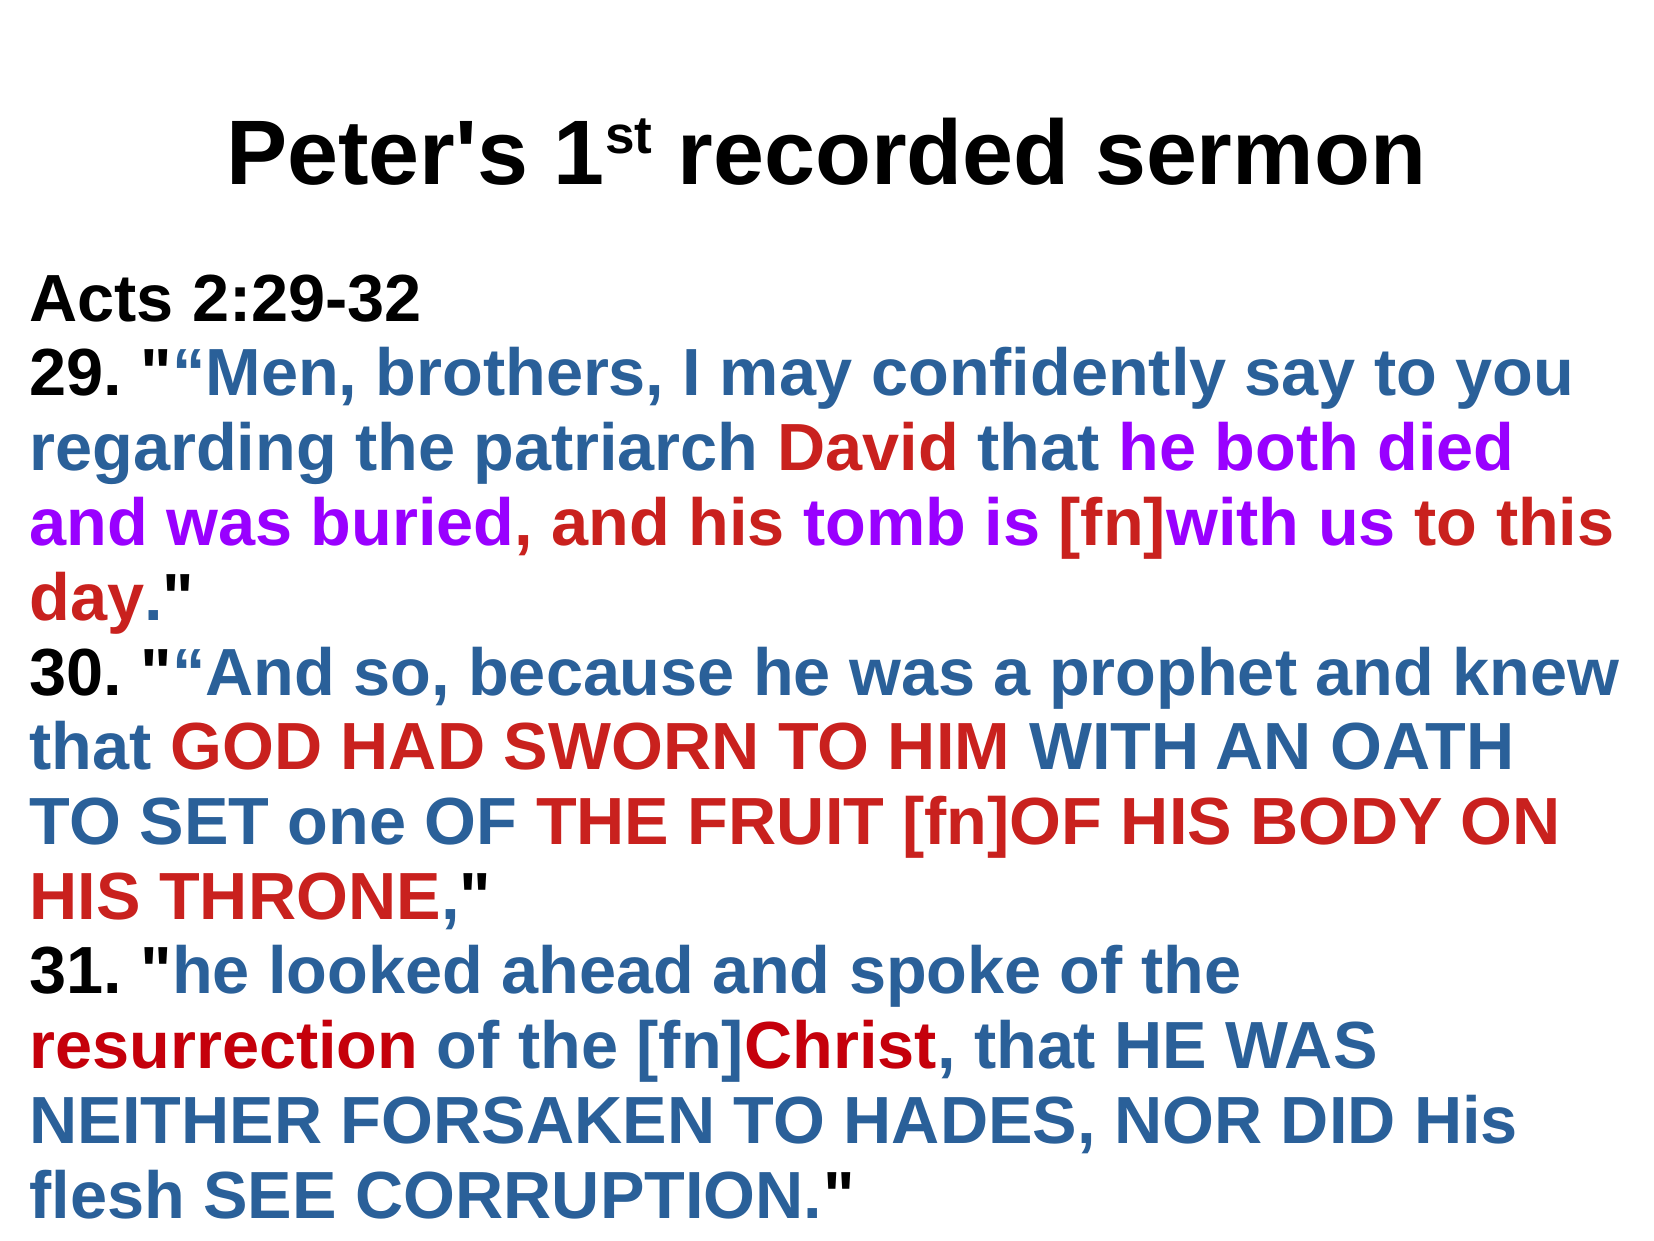

# Peter's 1st recorded sermon
Acts 2:29-32
29. "“Men, brothers, I may confidently say to you regarding the patriarch David that he both died and was buried, and his tomb is [fn]with us to this day."
30. "“And so, because he was a prophet and knew that GOD HAD SWORN TO HIM WITH AN OATH TO SET one OF THE FRUIT [fn]OF HIS BODY ON HIS THRONE,"
31. "he looked ahead and spoke of the resurrection of the [fn]Christ, that HE WAS NEITHER FORSAKEN TO HADES, NOR DID His flesh SEE CORRUPTION."